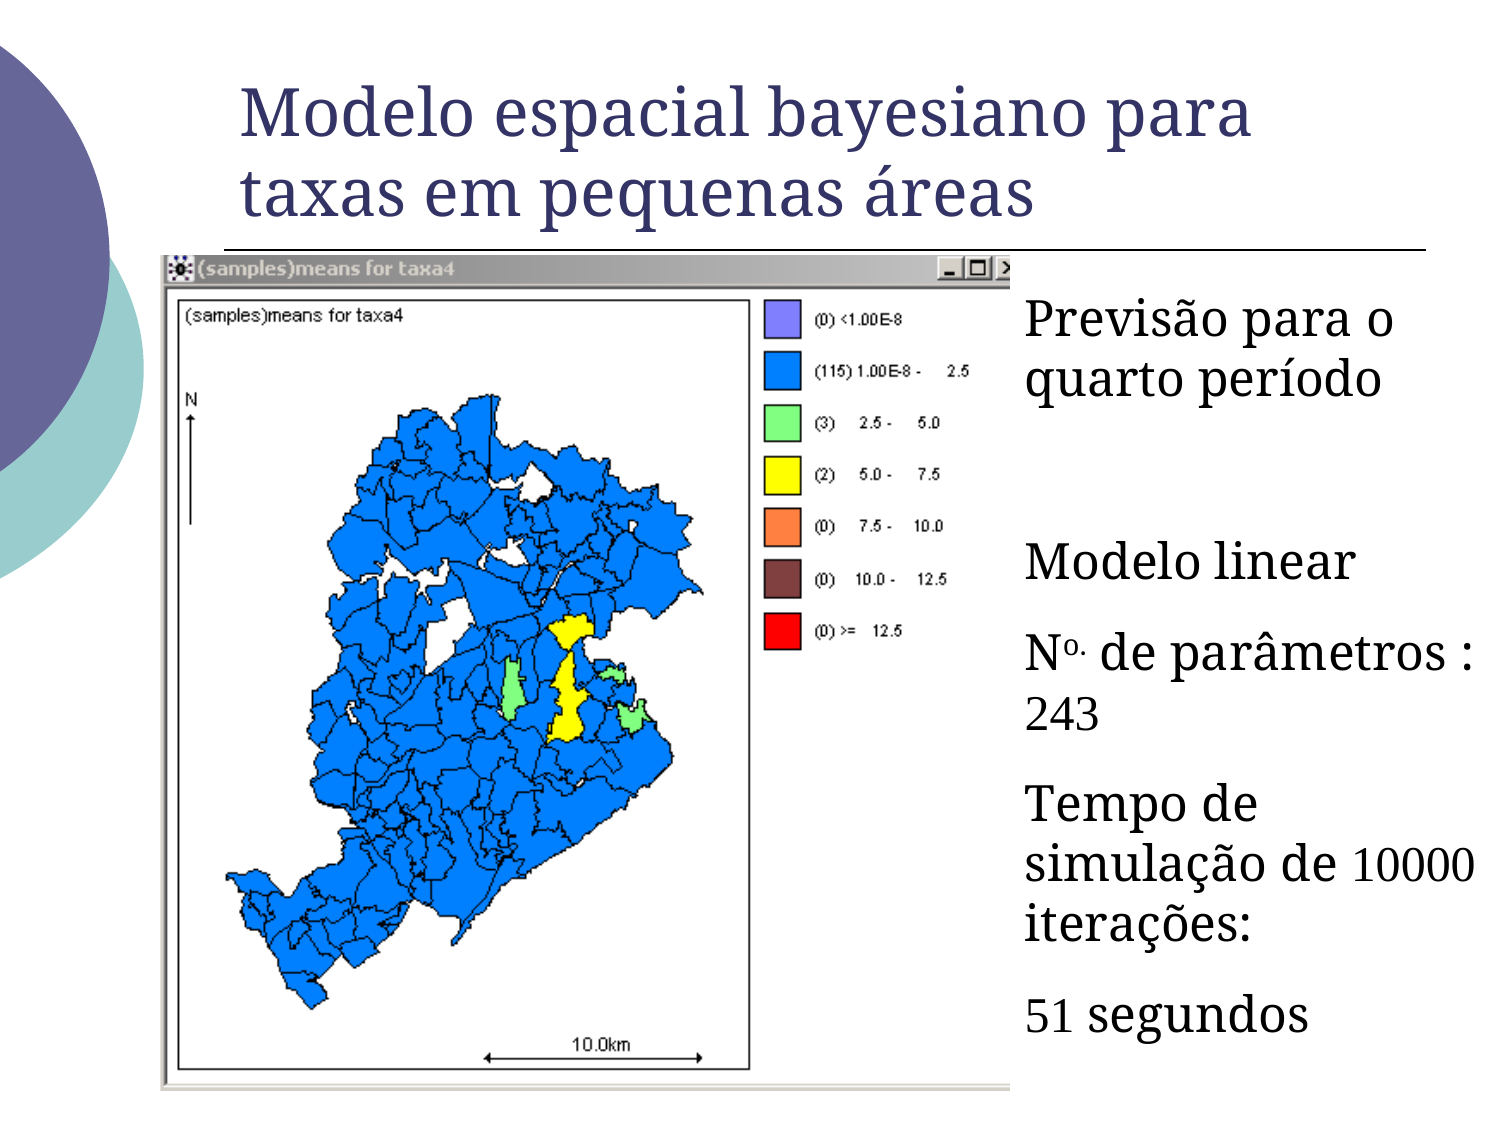

# Modelo espacial bayesiano para taxas em pequenas áreas
Previsão para o quarto período
Modelo linear
No. de parâmetros : 243
Tempo de simulação de 10000 iterações:
51 segundos